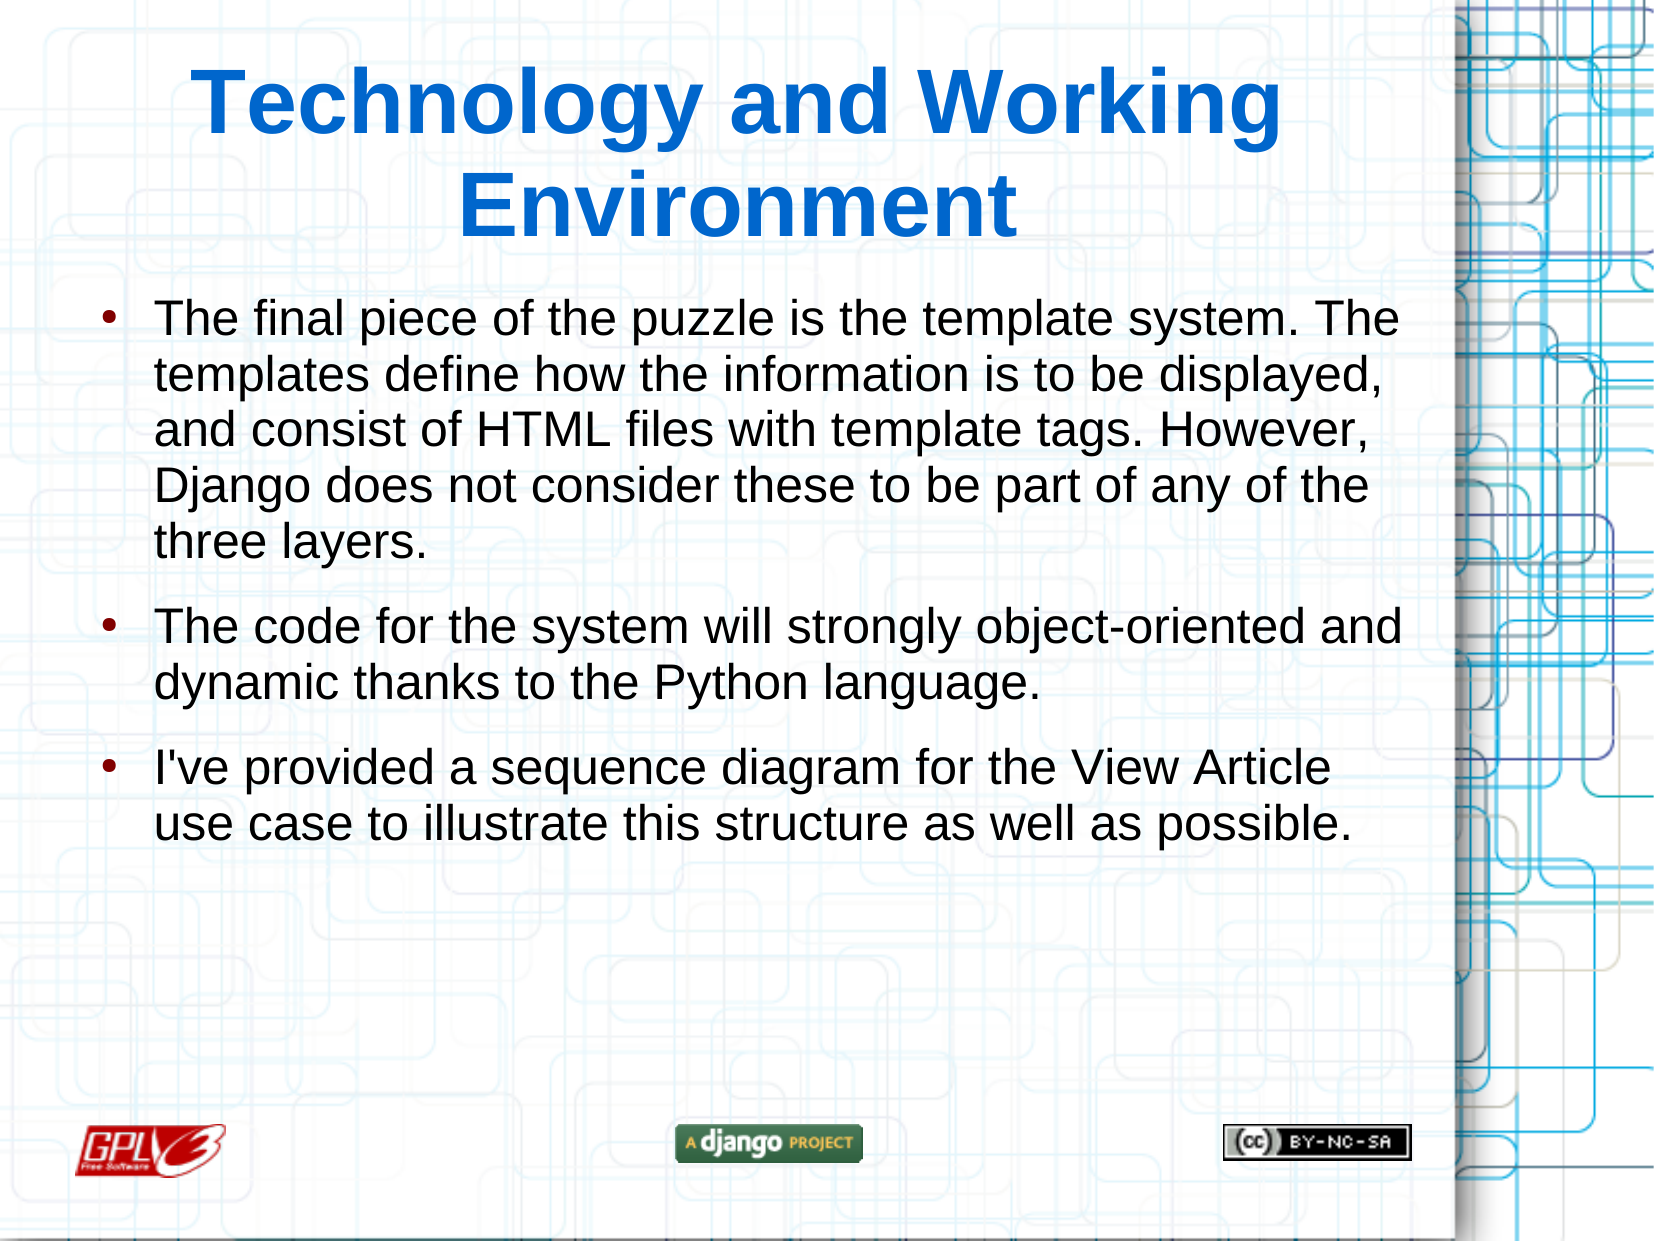

# Technology and Working Environment
The final piece of the puzzle is the template system. The templates define how the information is to be displayed, and consist of HTML files with template tags. However, Django does not consider these to be part of any of the three layers.
The code for the system will strongly object-oriented and dynamic thanks to the Python language.
I've provided a sequence diagram for the View Article use case to illustrate this structure as well as possible.